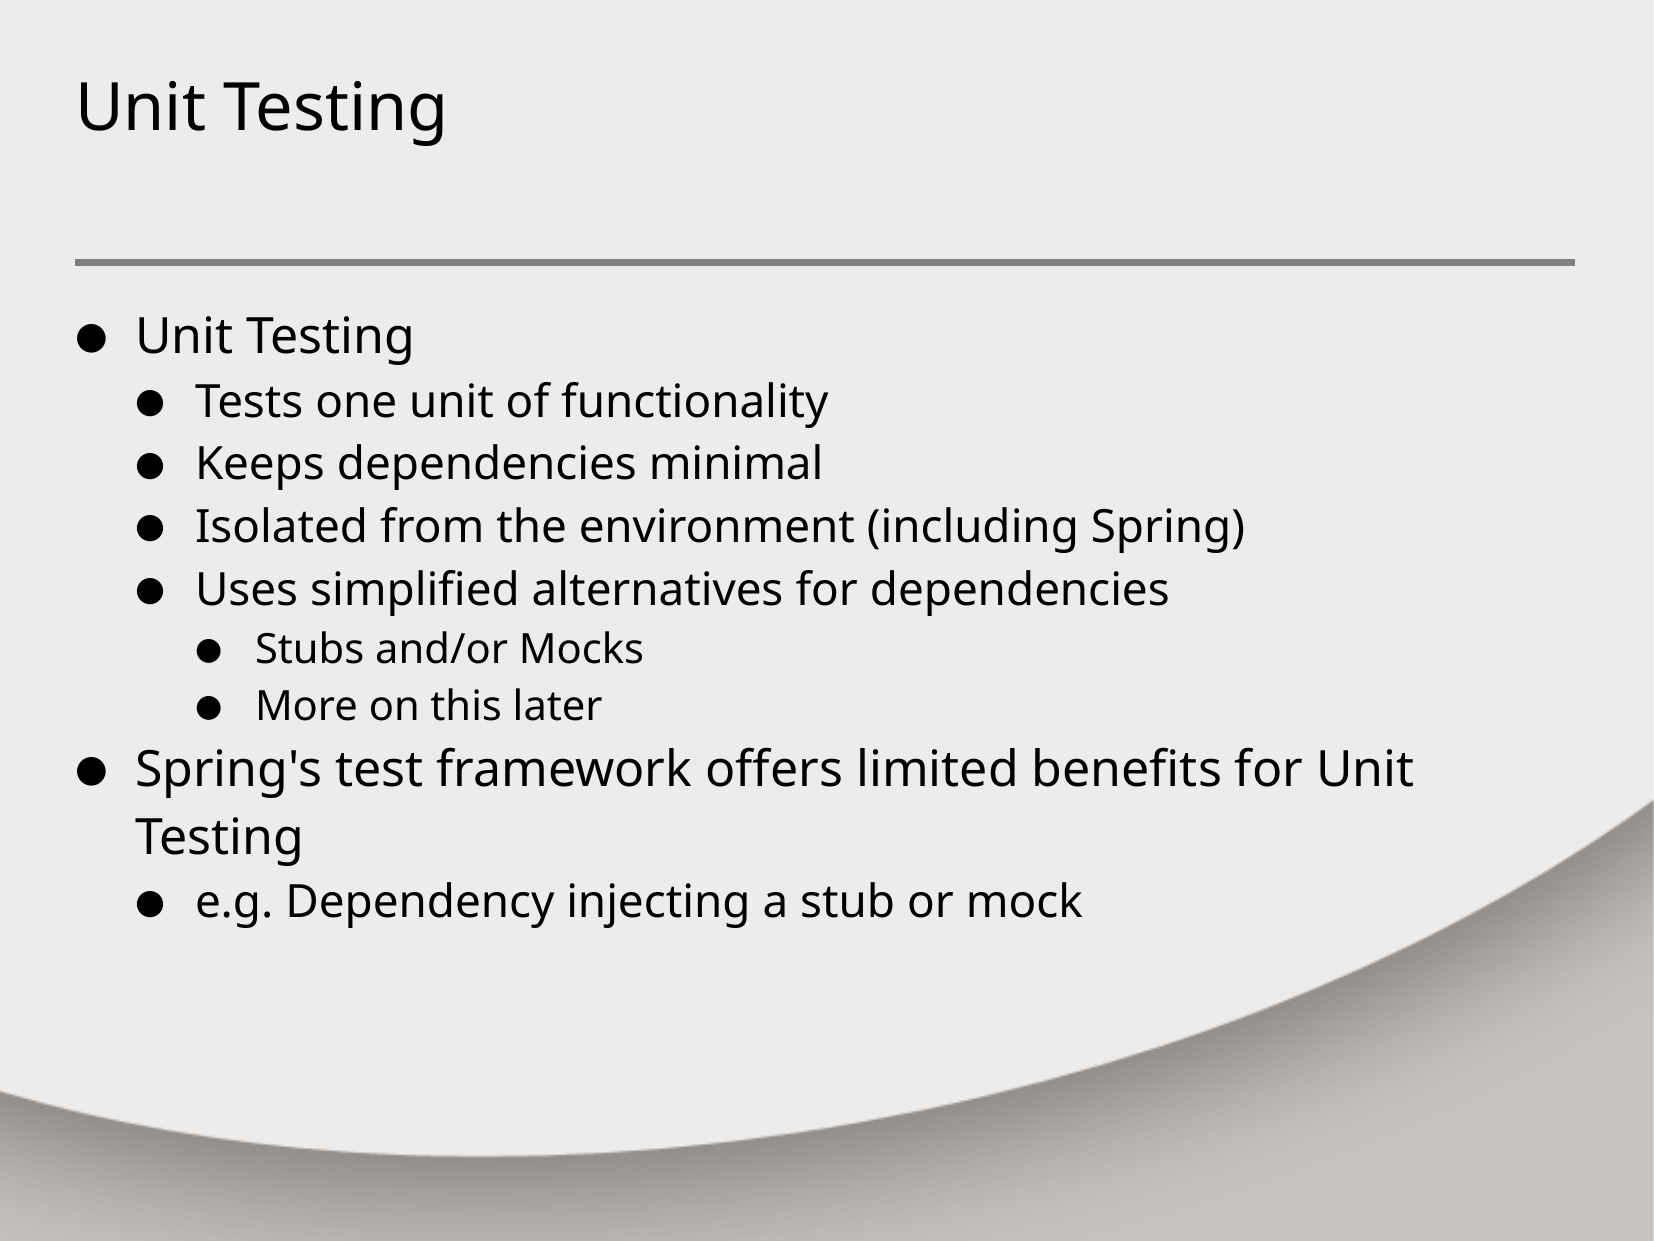

Unit Testing
# Unit Testing
Tests one unit of functionality
Keeps dependencies minimal
Isolated from the environment (including Spring)
Uses simplified alternatives for dependencies
Stubs and/or Mocks
More on this later
Spring's test framework offers limited benefits for Unit Testing
e.g. Dependency injecting a stub or mock